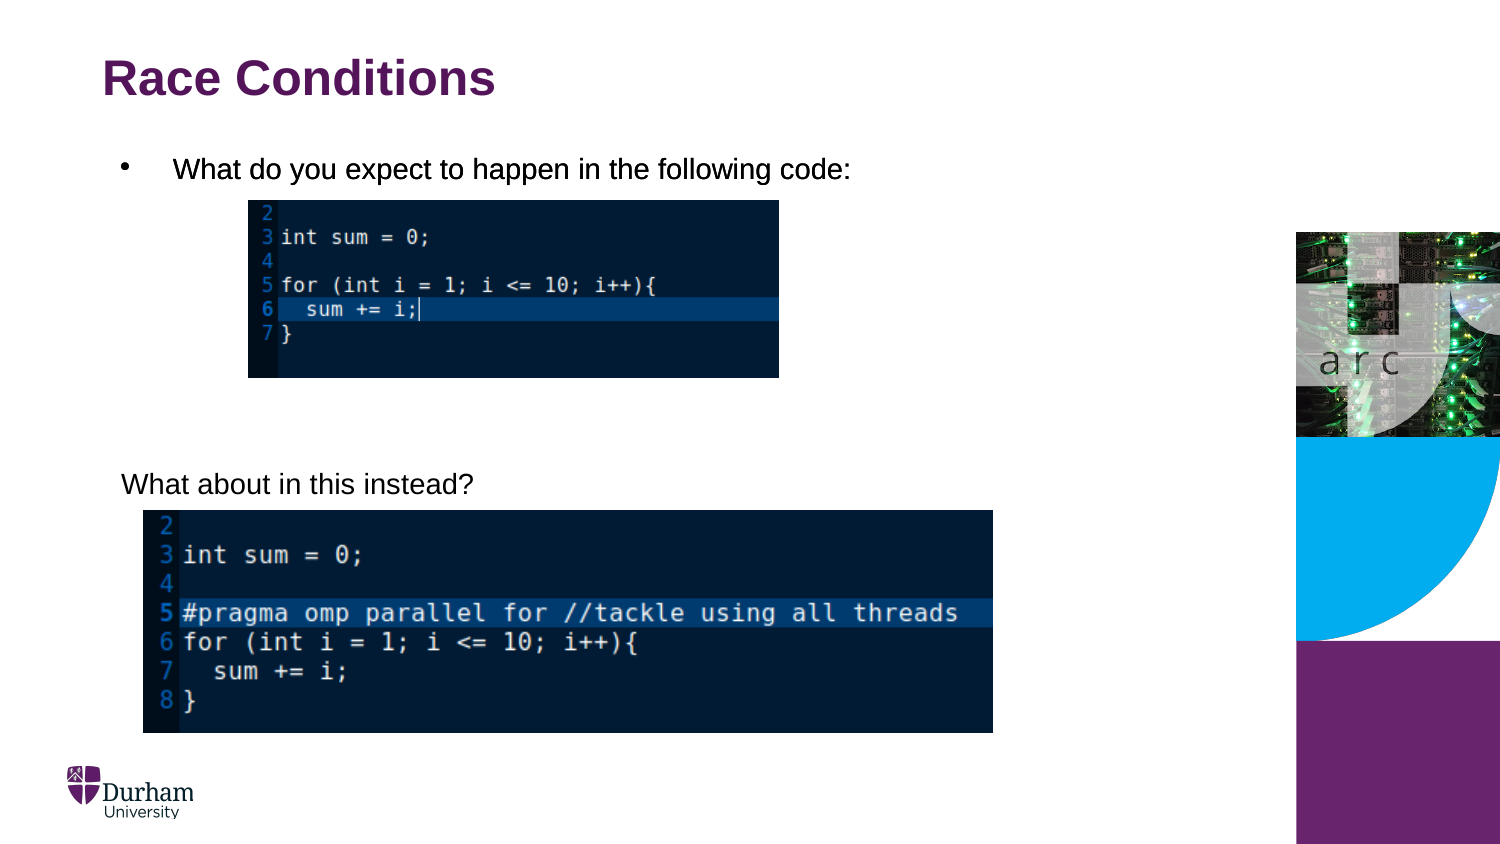

# Race Conditions
What do you expect to happen in the following code:
What do you expect to happen in the following code:
What about in this instead?